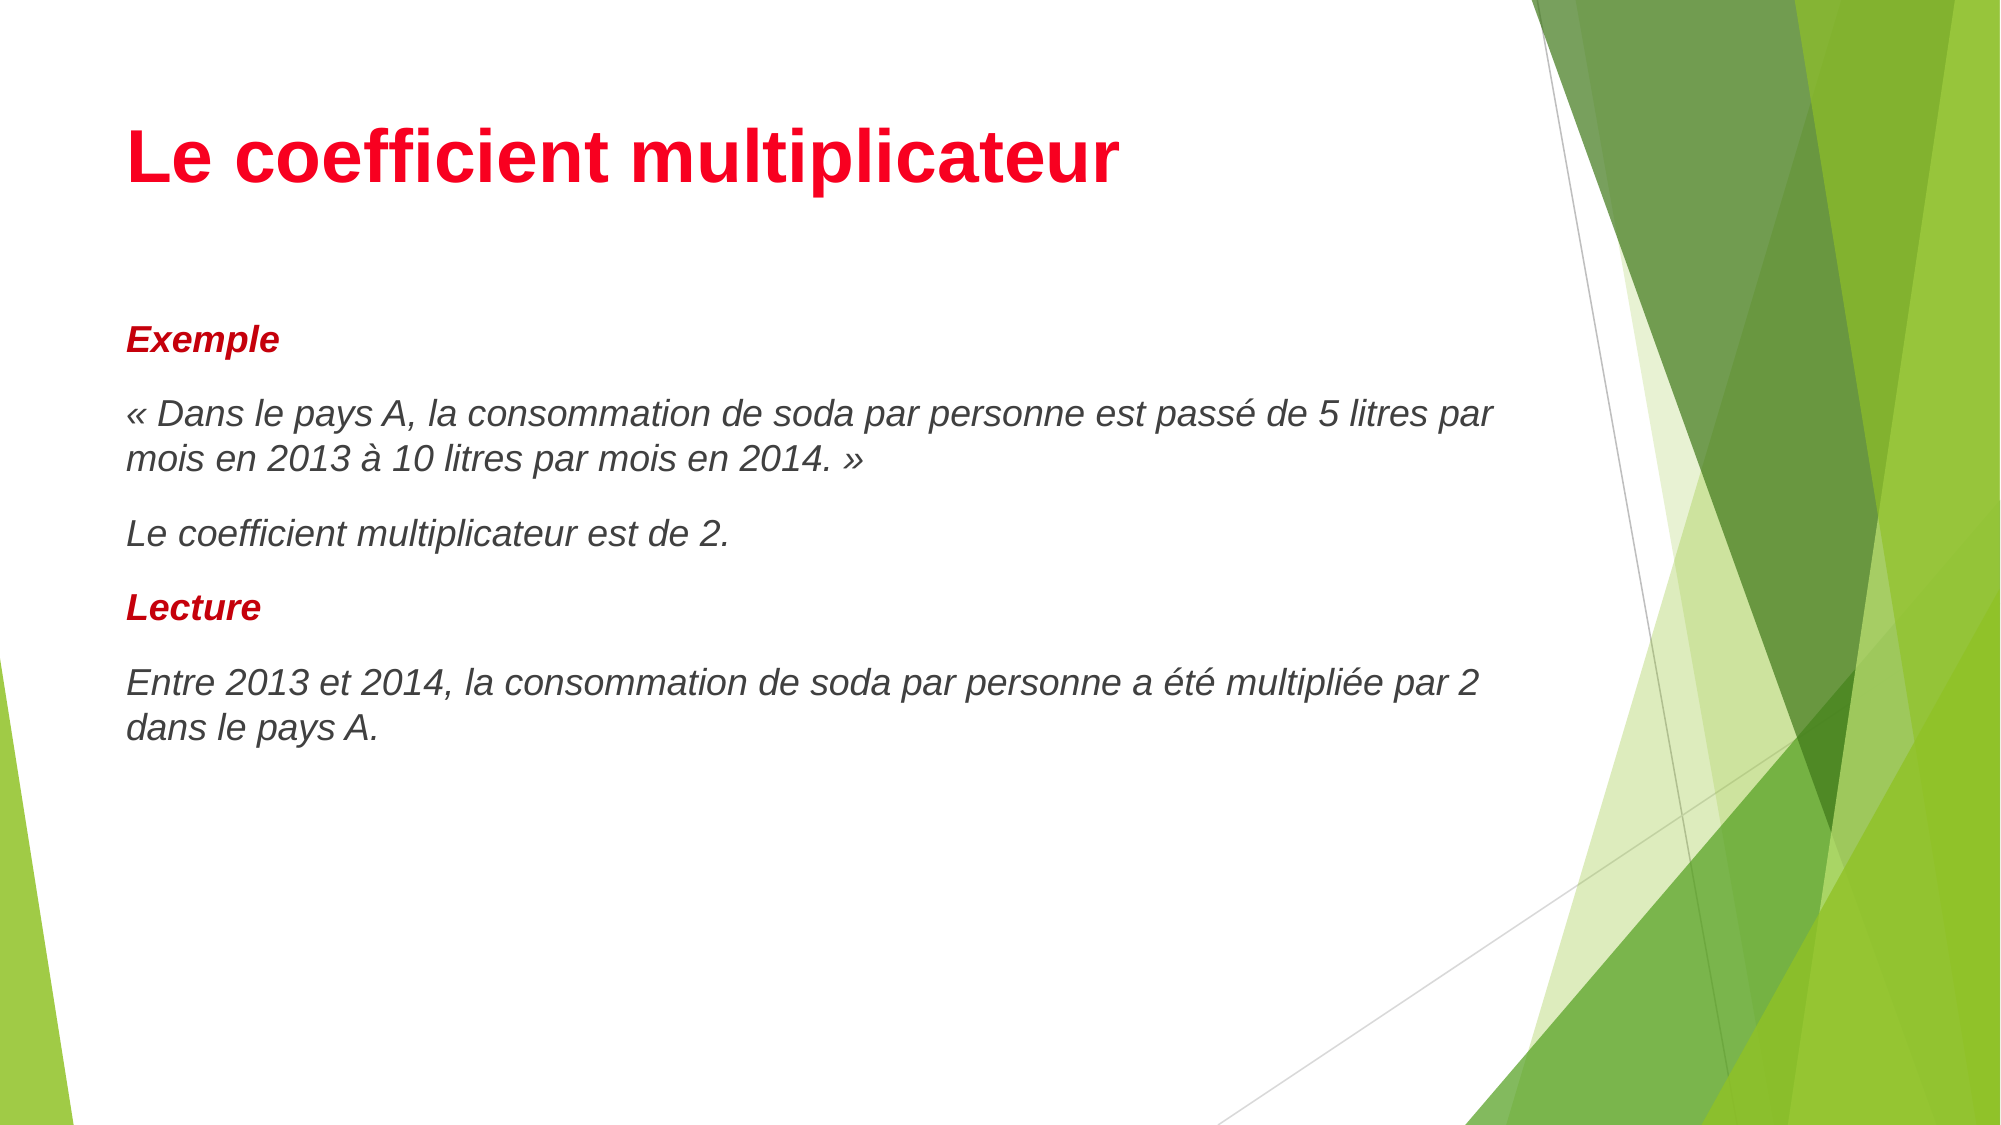

# Le coefficient multiplicateur
Exemple
« Dans le pays A, la consommation de soda par personne est passé de 5 litres par mois en 2013 à 10 litres par mois en 2014. »
Le coefficient multiplicateur est de 2.
Lecture
Entre 2013 et 2014, la consommation de soda par personne a été multipliée par 2 dans le pays A.